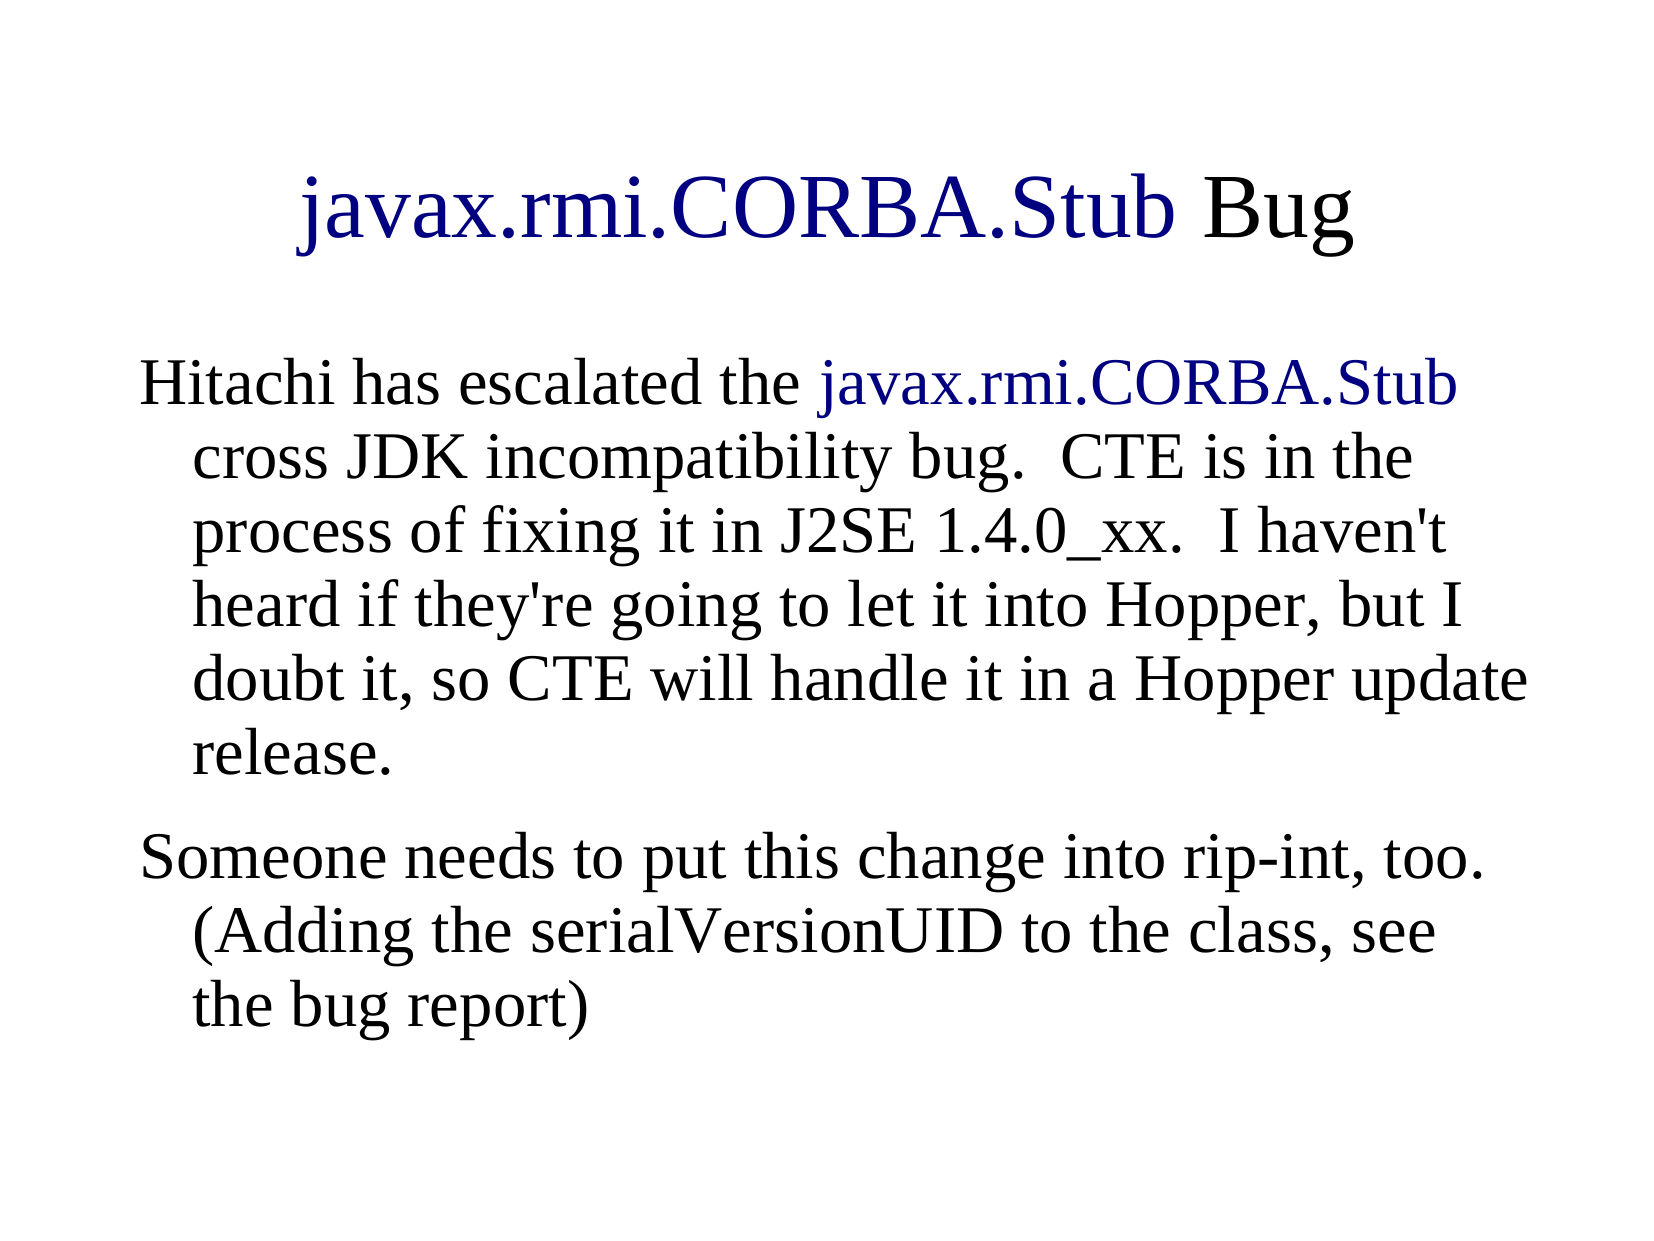

# javax.rmi.CORBA.Stub Bug
Hitachi has escalated the javax.rmi.CORBA.Stub cross JDK incompatibility bug. CTE is in the process of fixing it in J2SE 1.4.0_xx. I haven't heard if they're going to let it into Hopper, but I doubt it, so CTE will handle it in a Hopper update release.
Someone needs to put this change into rip-int, too. (Adding the serialVersionUID to the class, see the bug report)